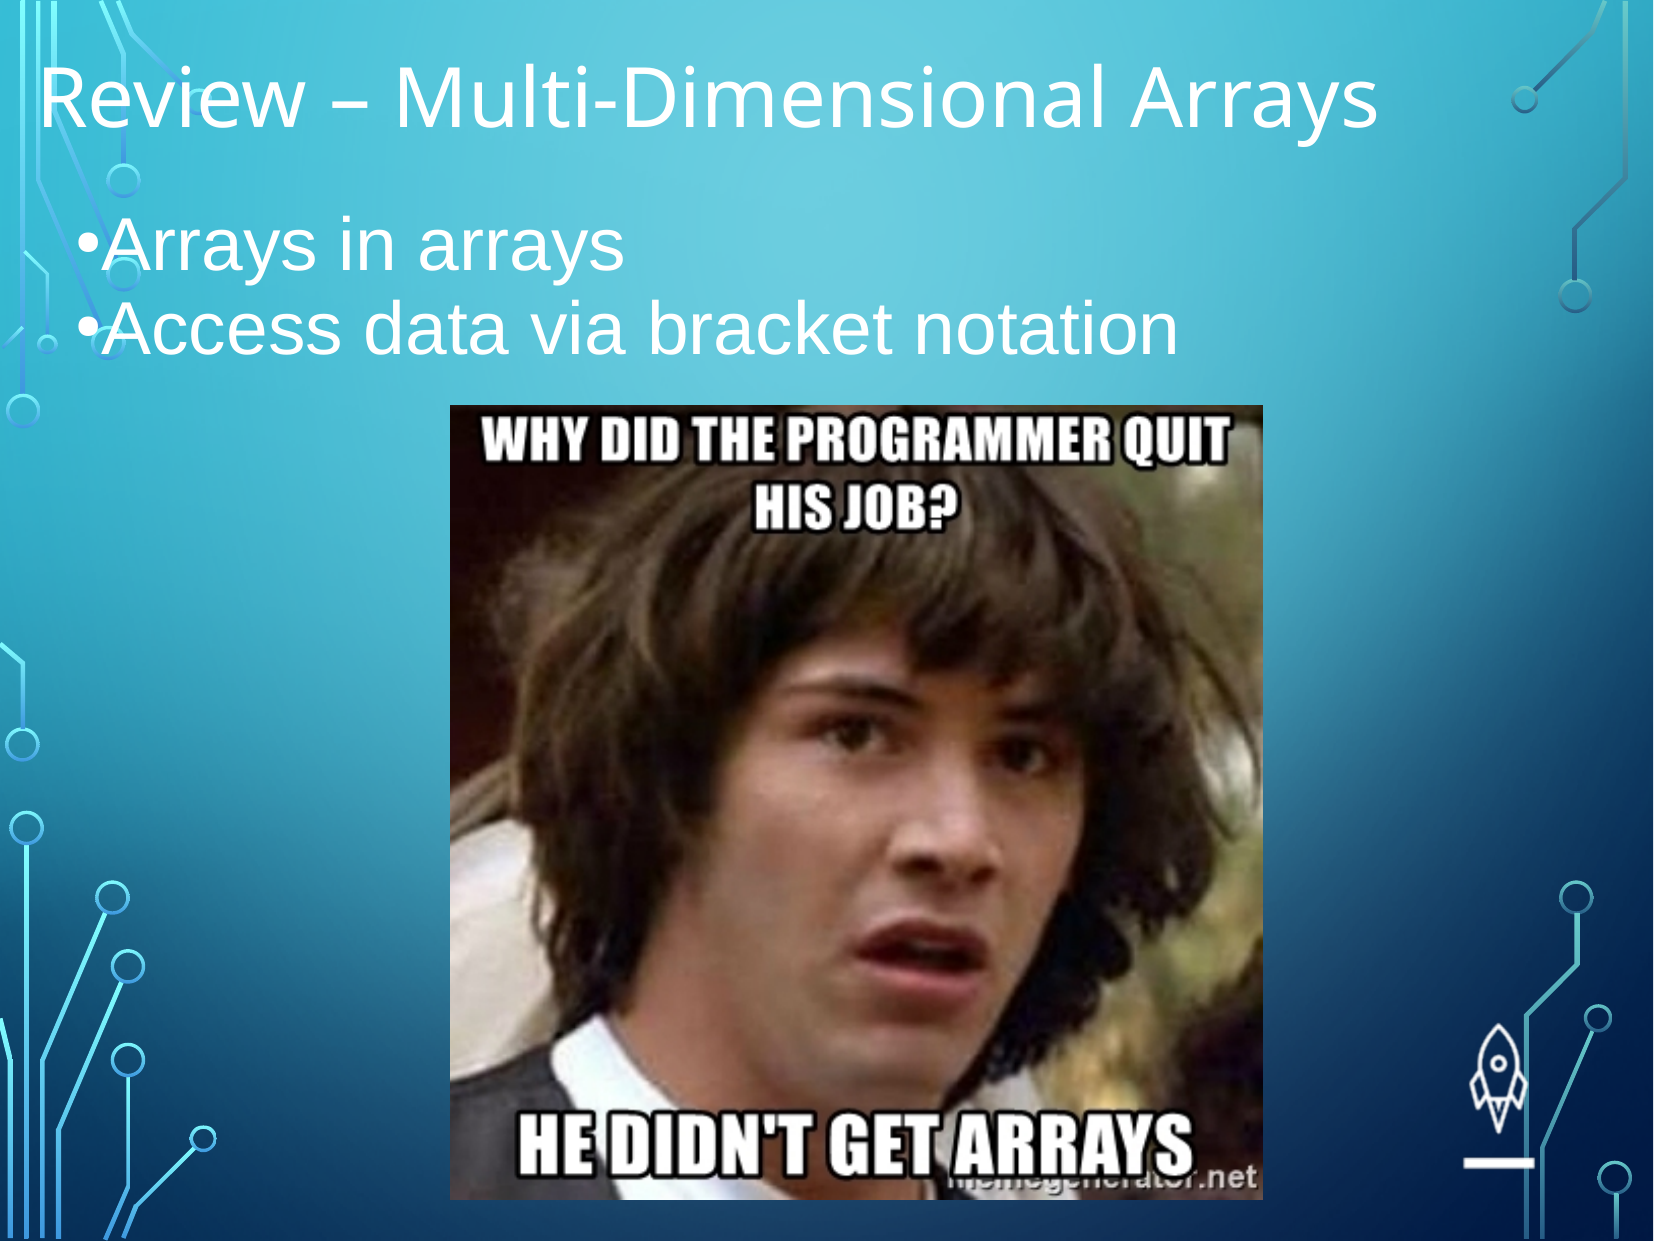

Review – Multi-Dimensional Arrays
Arrays in arrays
Access data via bracket notation